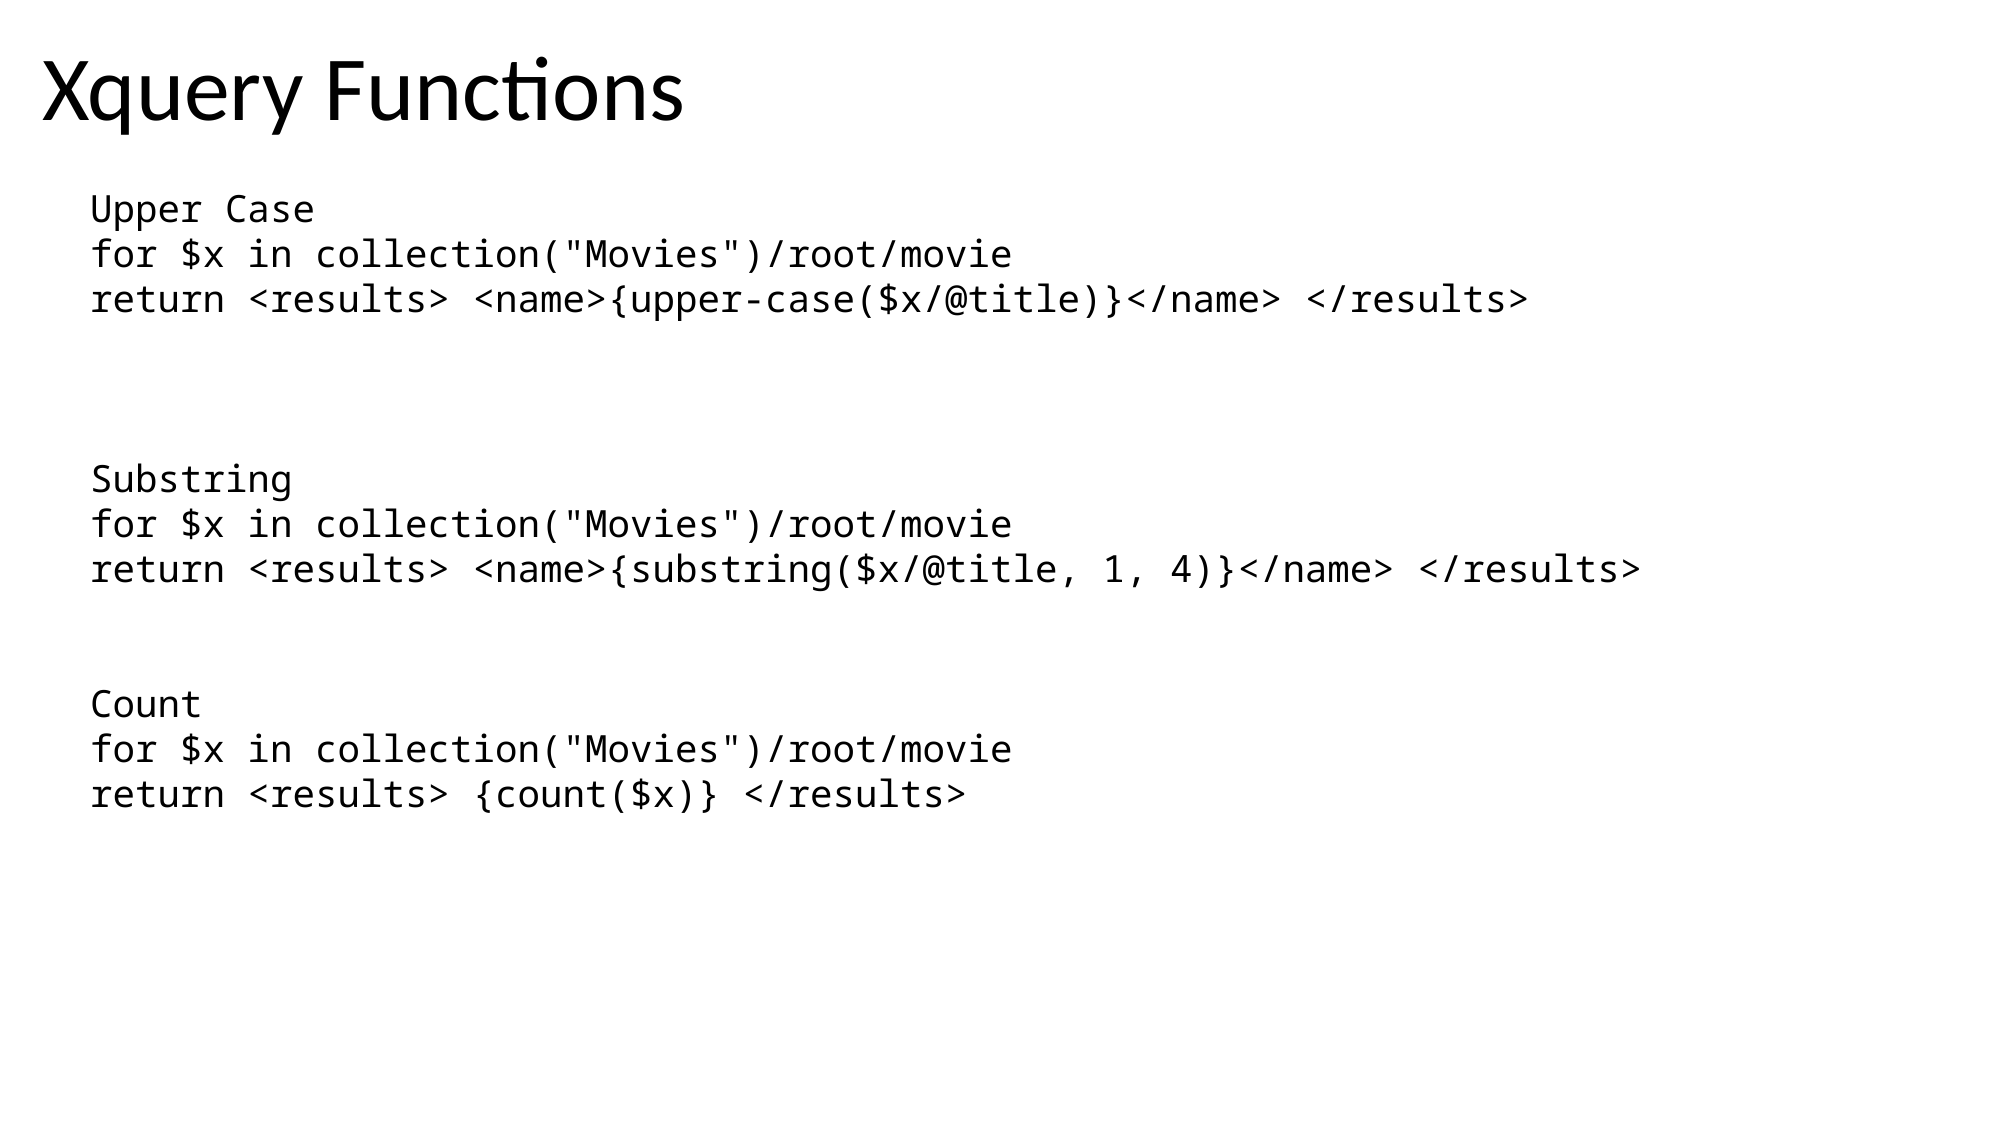

Xquery Functions
Upper Case
for $x in collection("Movies")/root/movie
return <results> <name>{upper-case($x/@title)}</name> </results>
Substring
for $x in collection("Movies")/root/movie
return <results> <name>{substring($x/@title, 1, 4)}</name> </results>
Count
for $x in collection("Movies")/root/movie
return <results> {count($x)} </results>